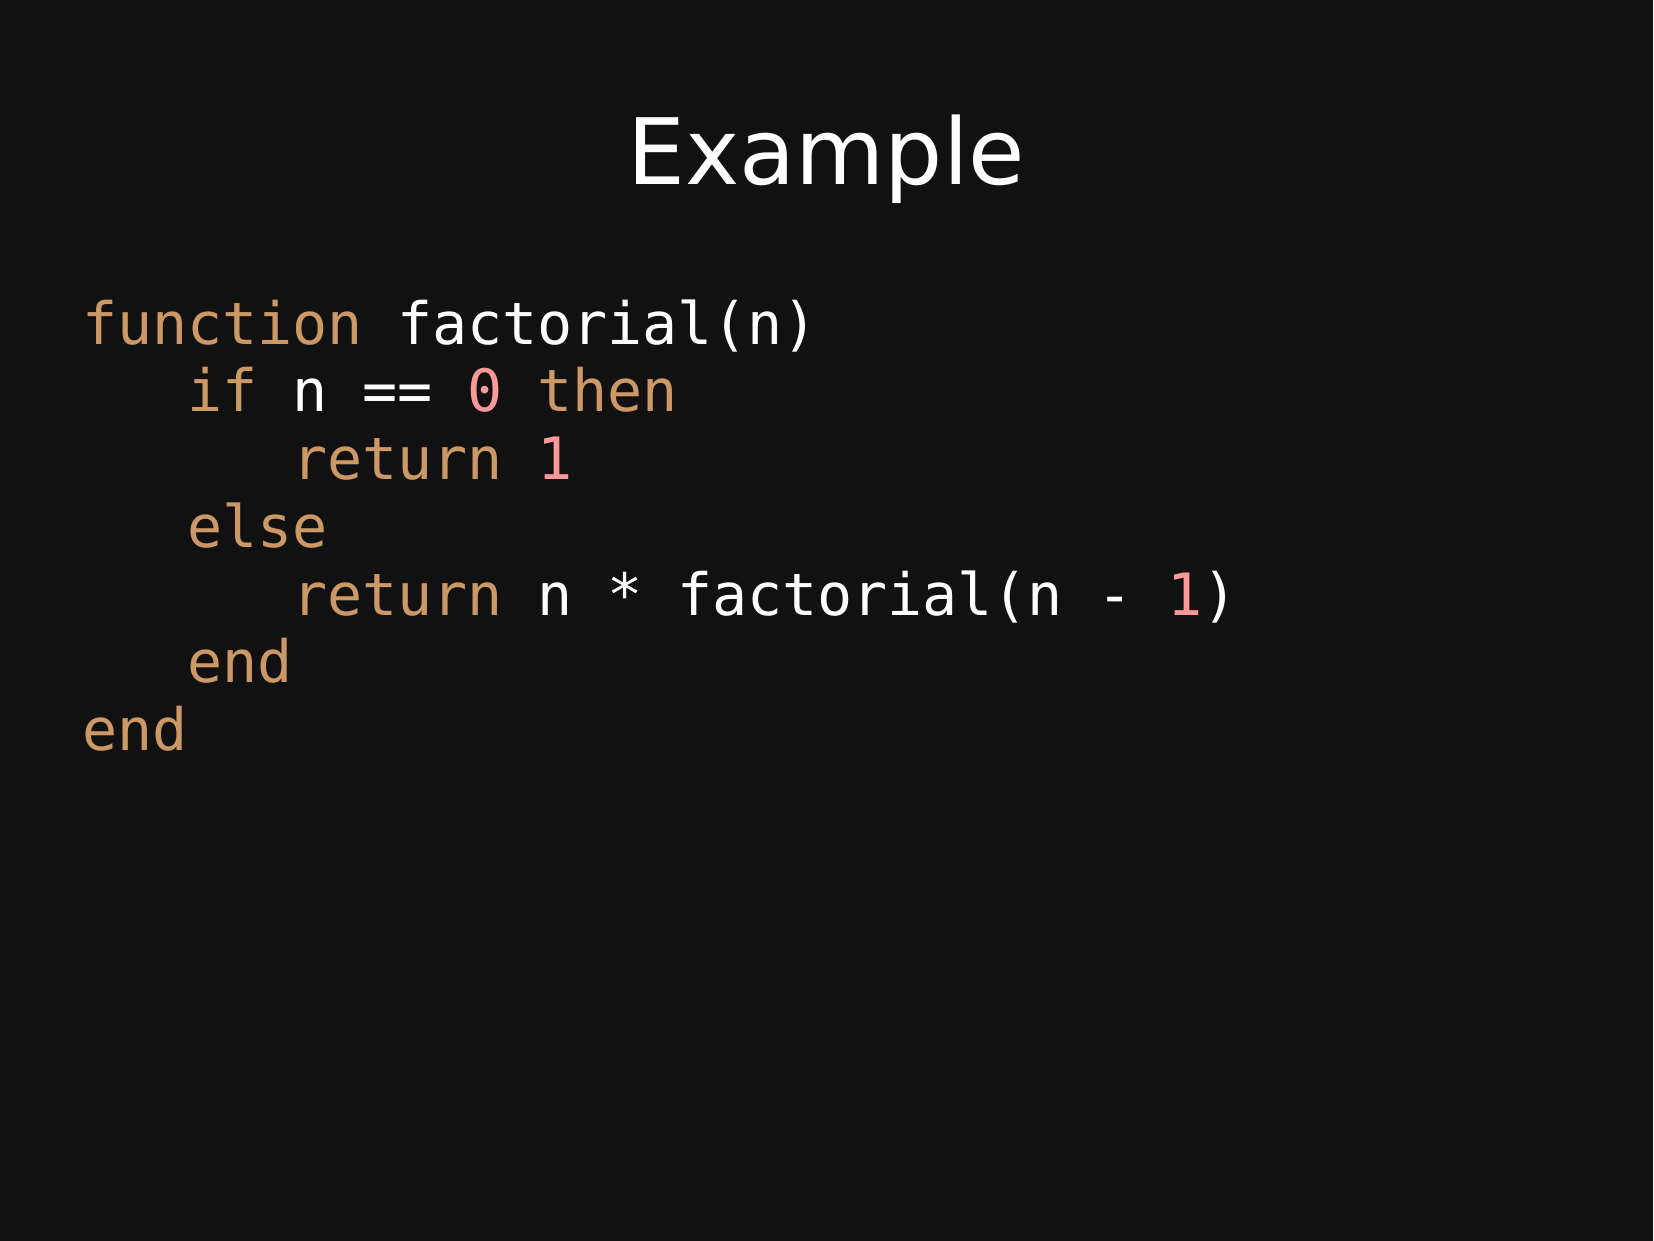

# Example
function factorial(n)
 if n == 0 then
 return 1
 else
 return n * factorial(n - 1)
 end
end